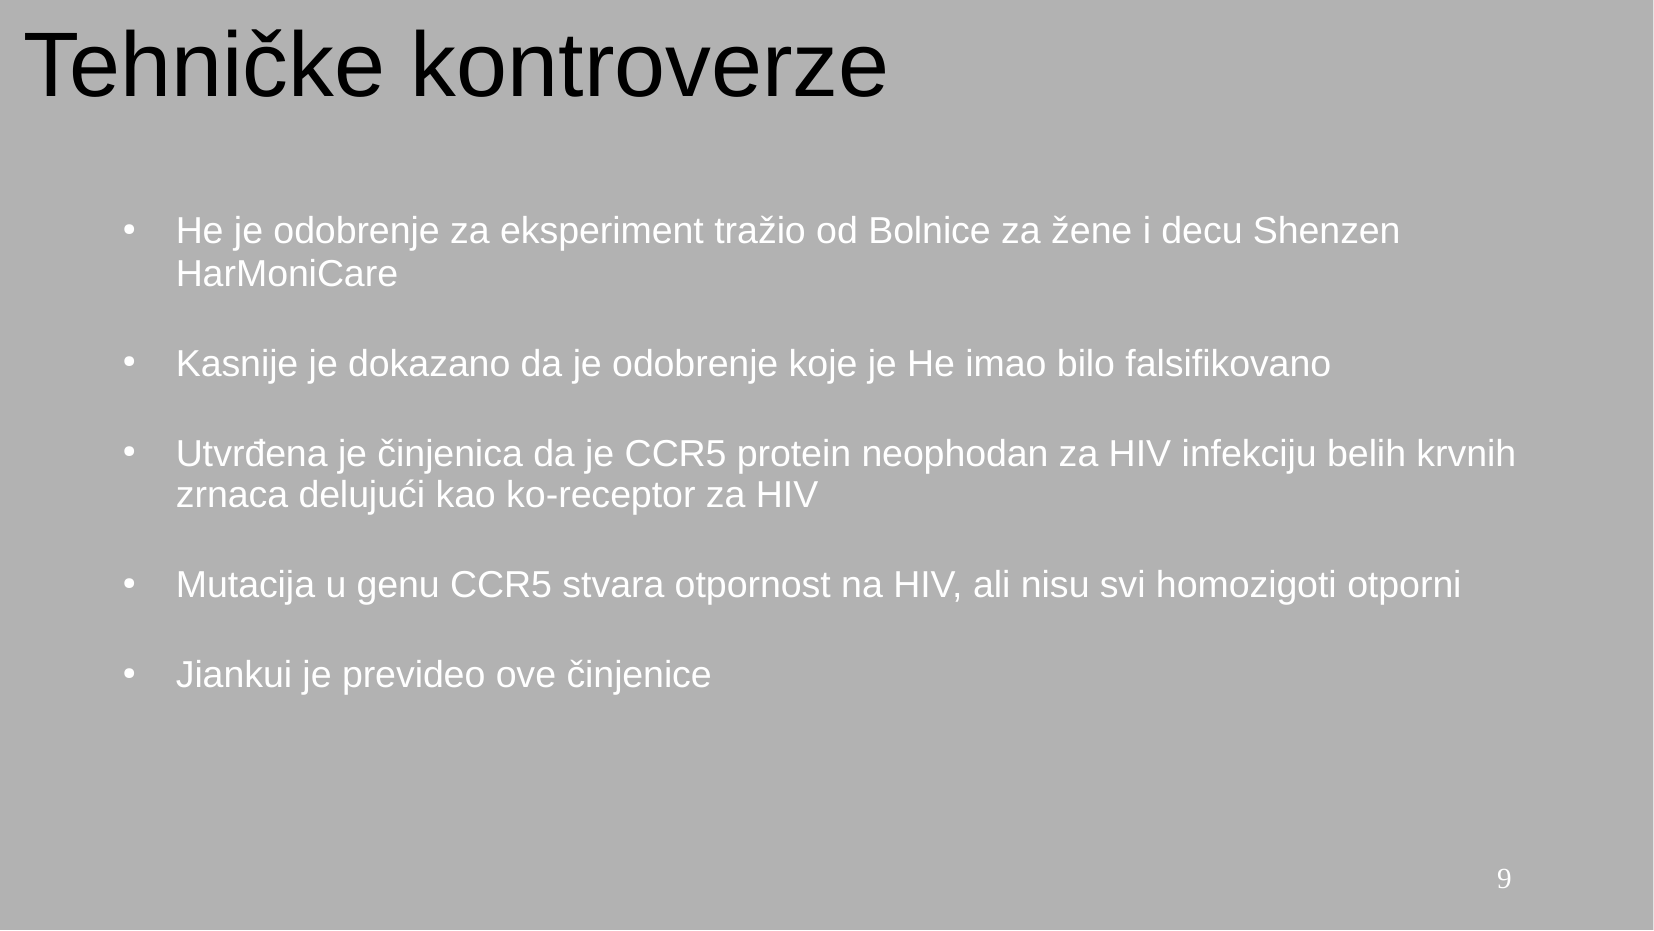

# Tehničke kontroverze
He je odobrenje za eksperiment tražio od Bolnice za žene i decu Shenzen HarMoniCare
Kasnije je dokazano da je odobrenje koje je He imao bilo falsifikovano
Utvrđena je činjenica da je CCR5 protein neophodan za HIV infekciju belih krvnih zrnaca delujući kao ko-receptor za HIV
Mutacija u genu CCR5 stvara otpornost na HIV, ali nisu svi homozigoti otporni
Jiankui je prevideo ove činjenice
9